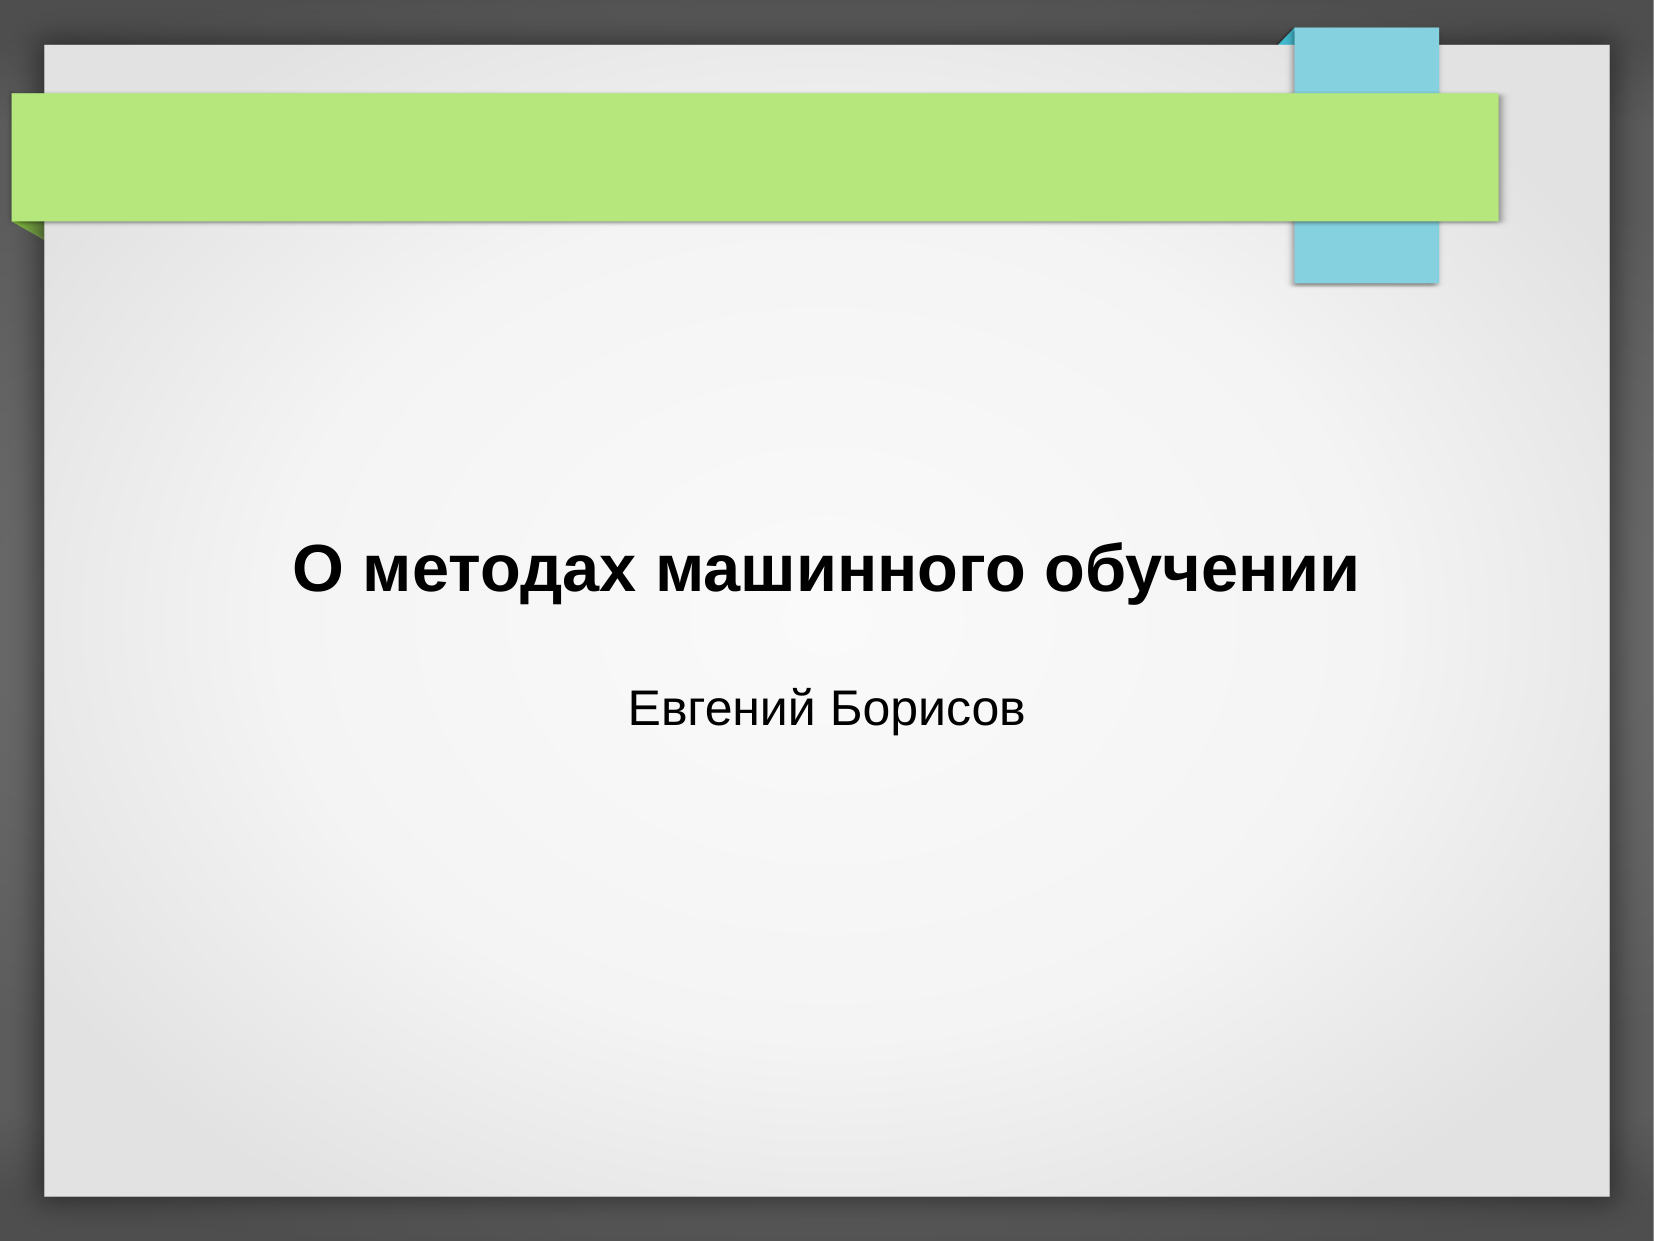

# О методах машинного обучении
Евгений Борисов